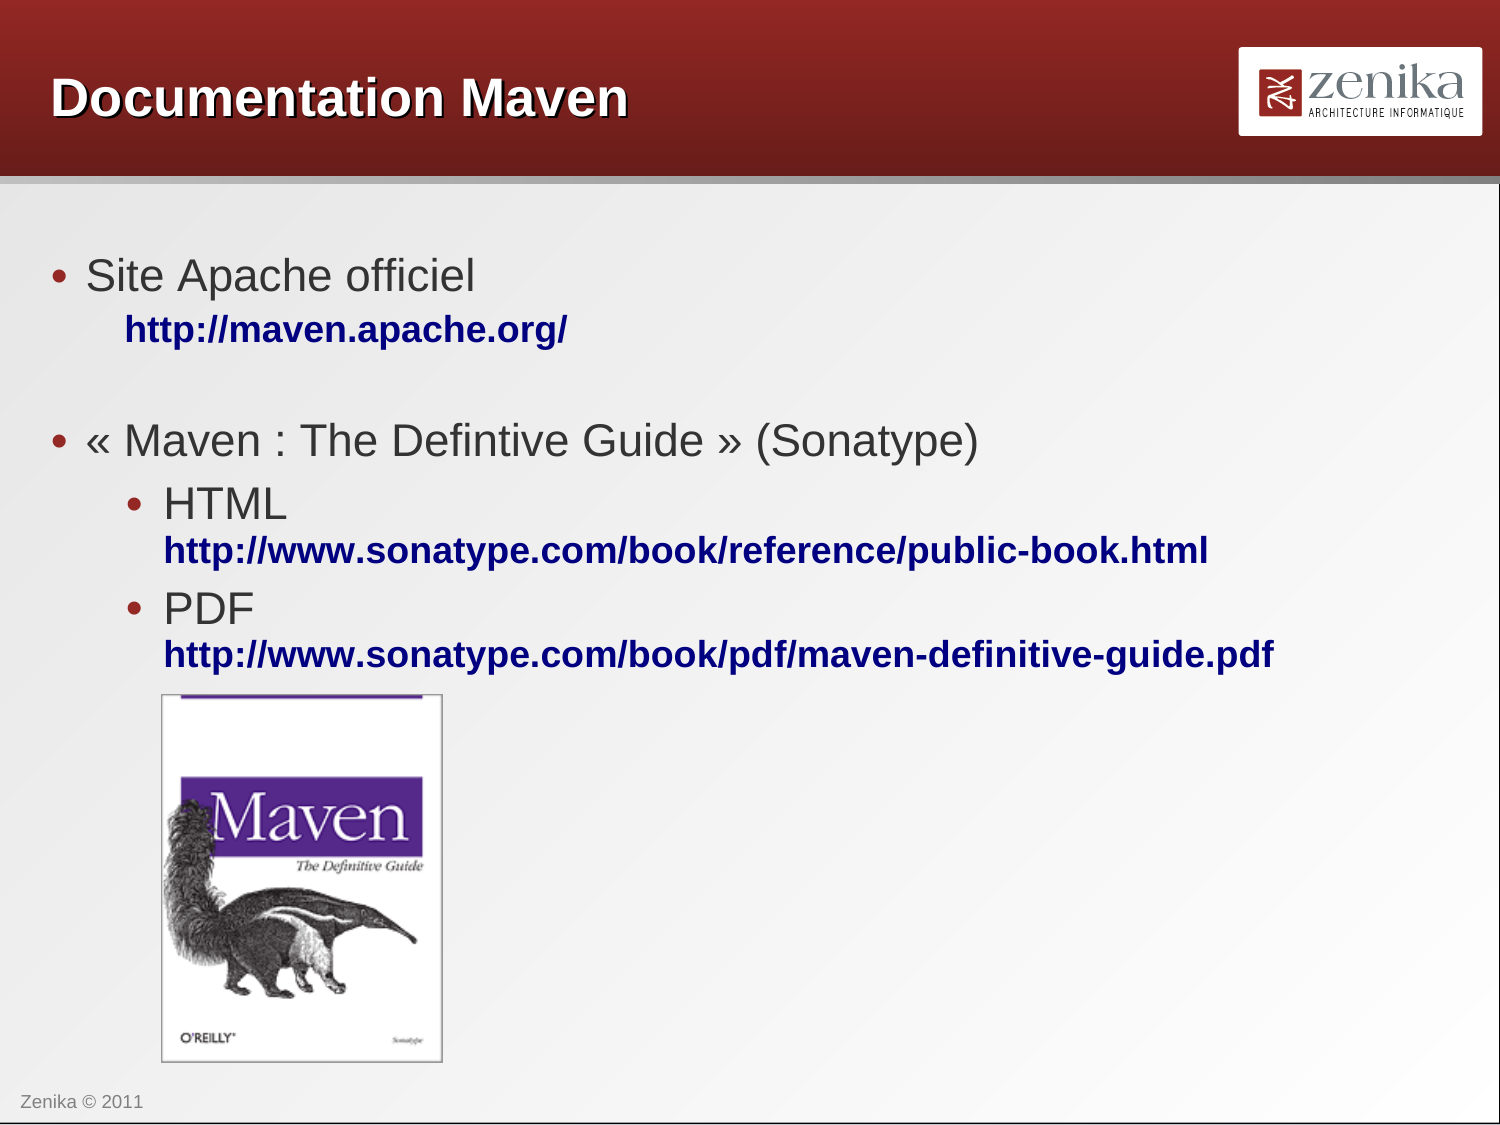

# Documentation Maven
Site Apache officiel
	http://maven.apache.org/
« Maven : The Defintive Guide » (Sonatype)
HTML
http://www.sonatype.com/book/reference/public-book.html
PDF
http://www.sonatype.com/book/pdf/maven-definitive-guide.pdf